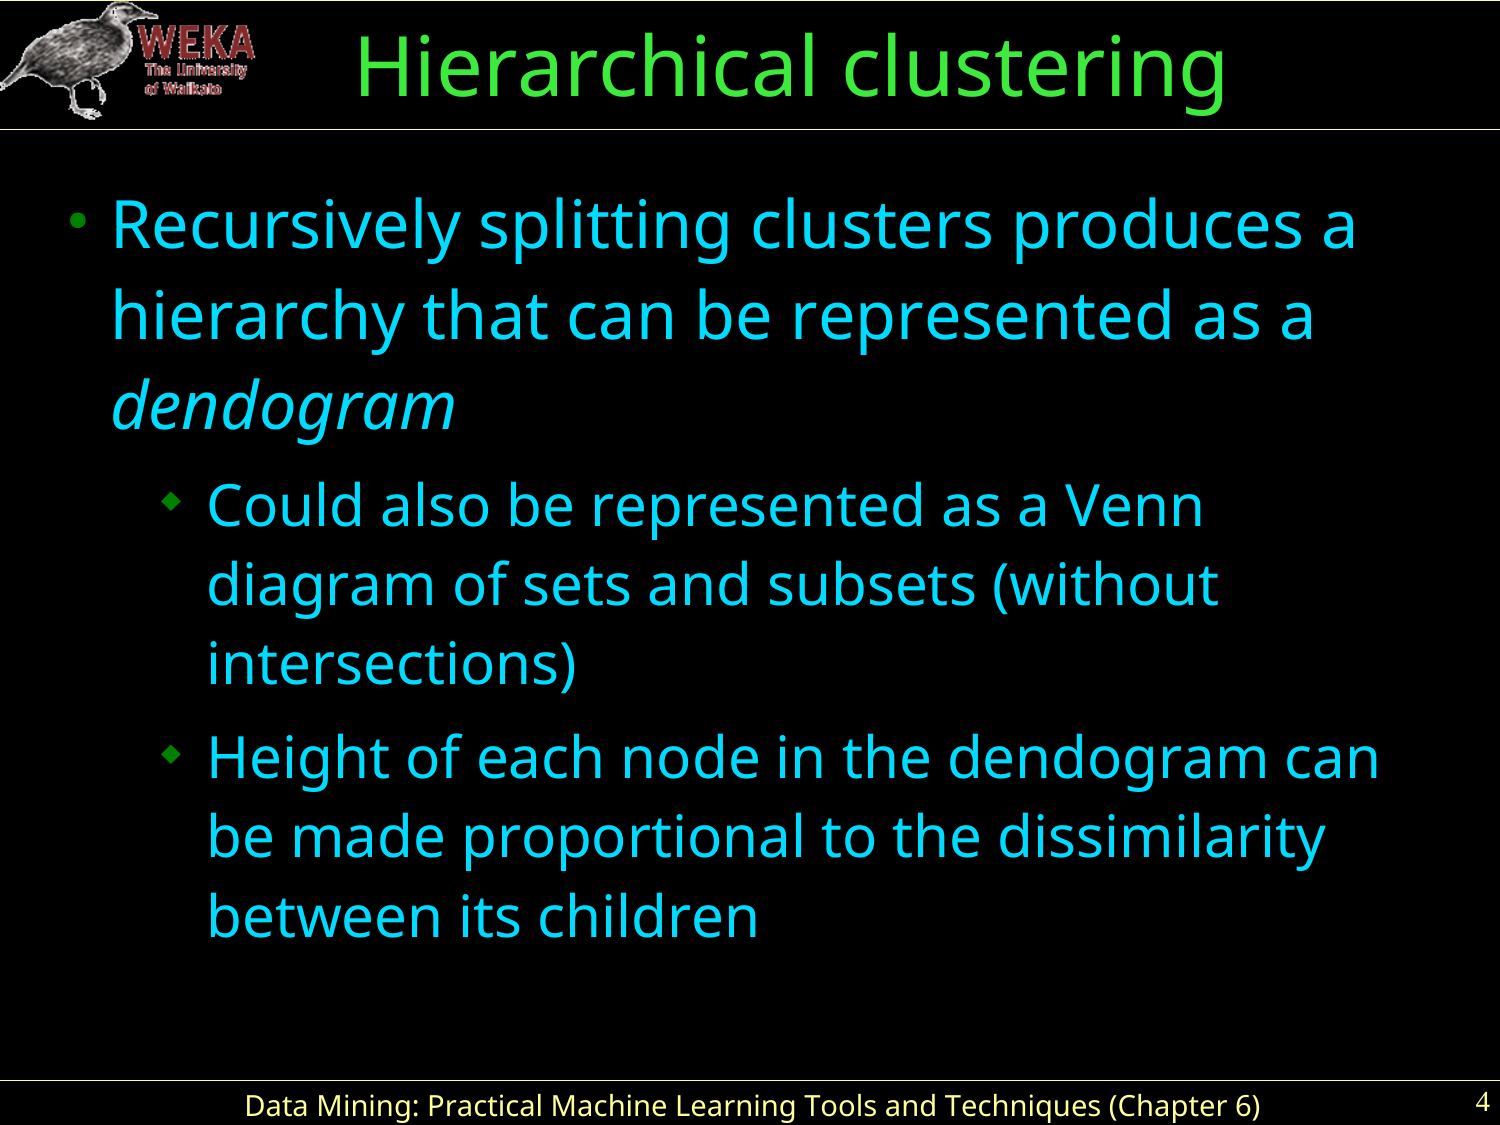

# Hierarchical clustering
Recursively splitting clusters produces a hierarchy that can be represented as a dendogram
Could also be represented as a Venn diagram of sets and subsets (without intersections)
Height of each node in the dendogram can be made proportional to the dissimilarity between its children
Data Mining: Practical Machine Learning Tools and Techniques (Chapter 6)
4